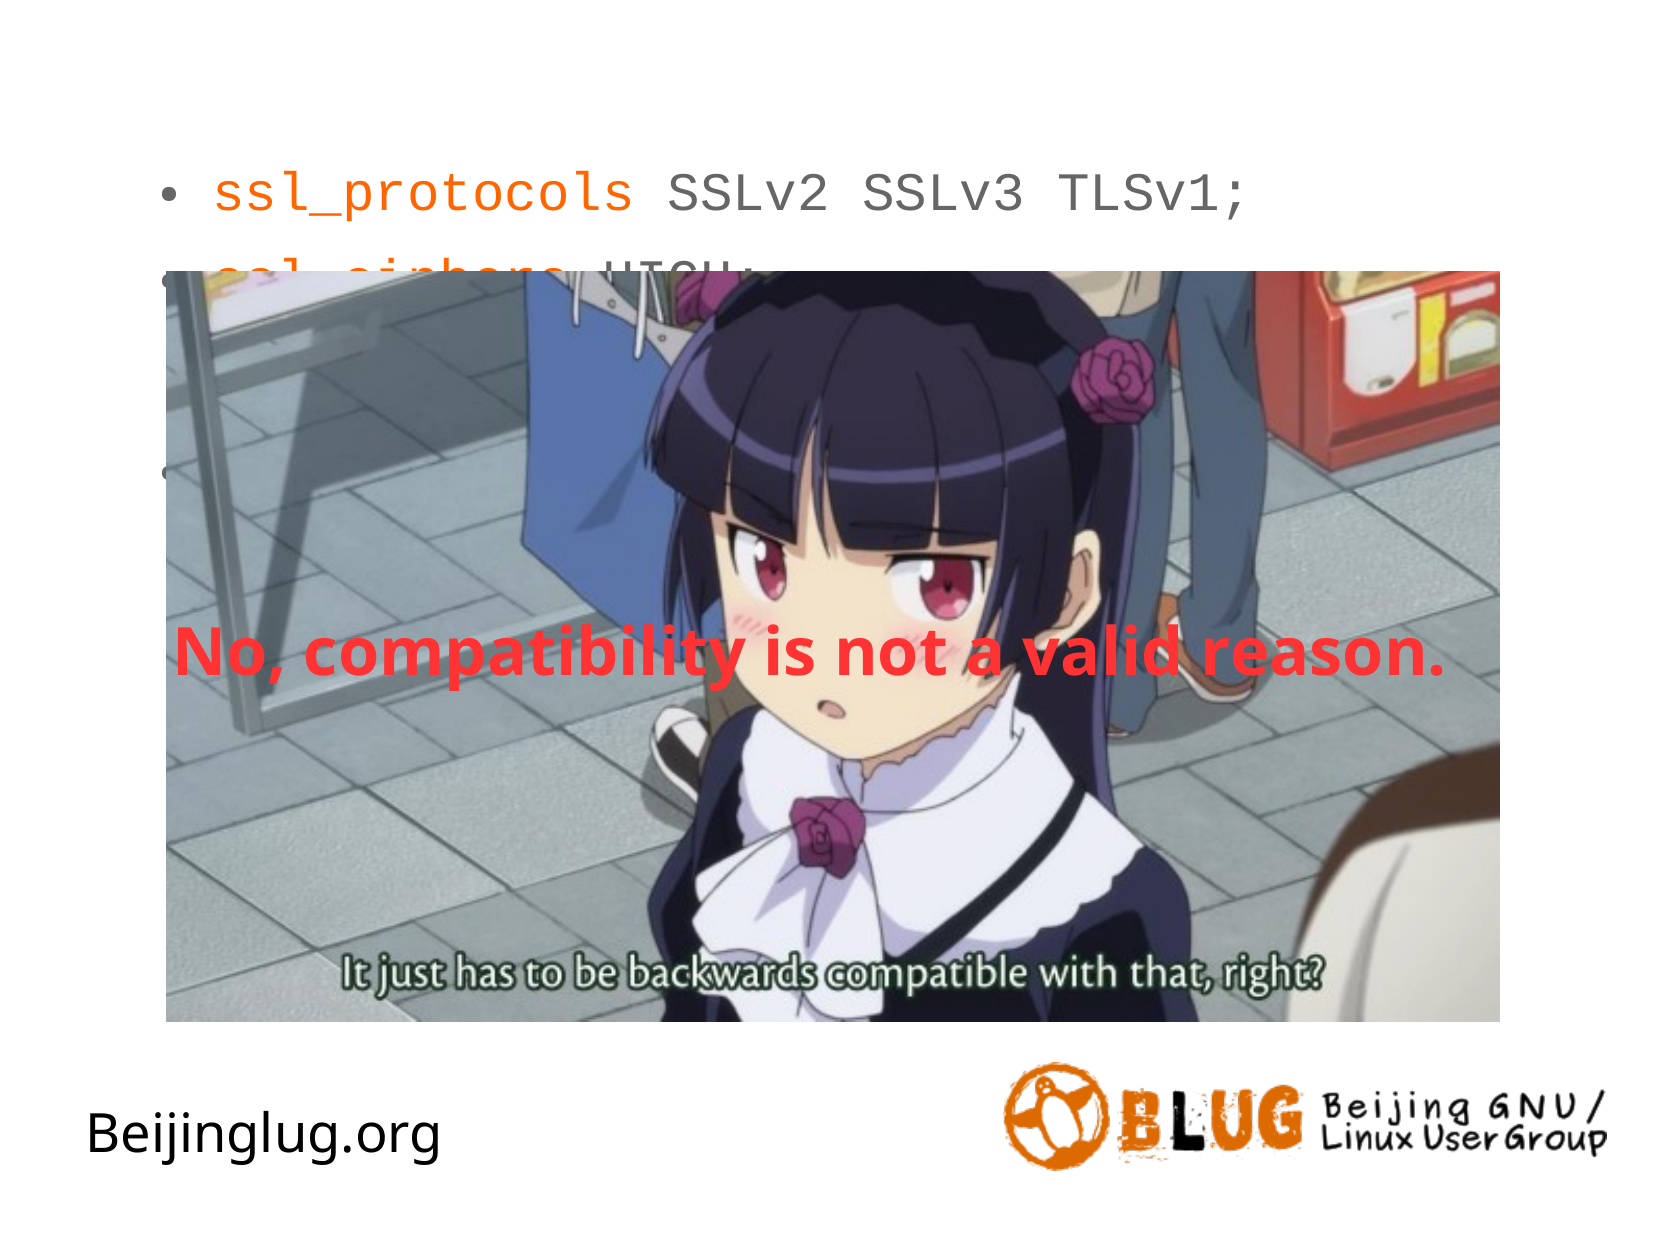

# ssl_protocols SSLv2 SSLv3 TLSv1;
ssl_ciphers HIGH;
Very HIGH Security
Does it really works?
No, compatibility is not a valid reason.